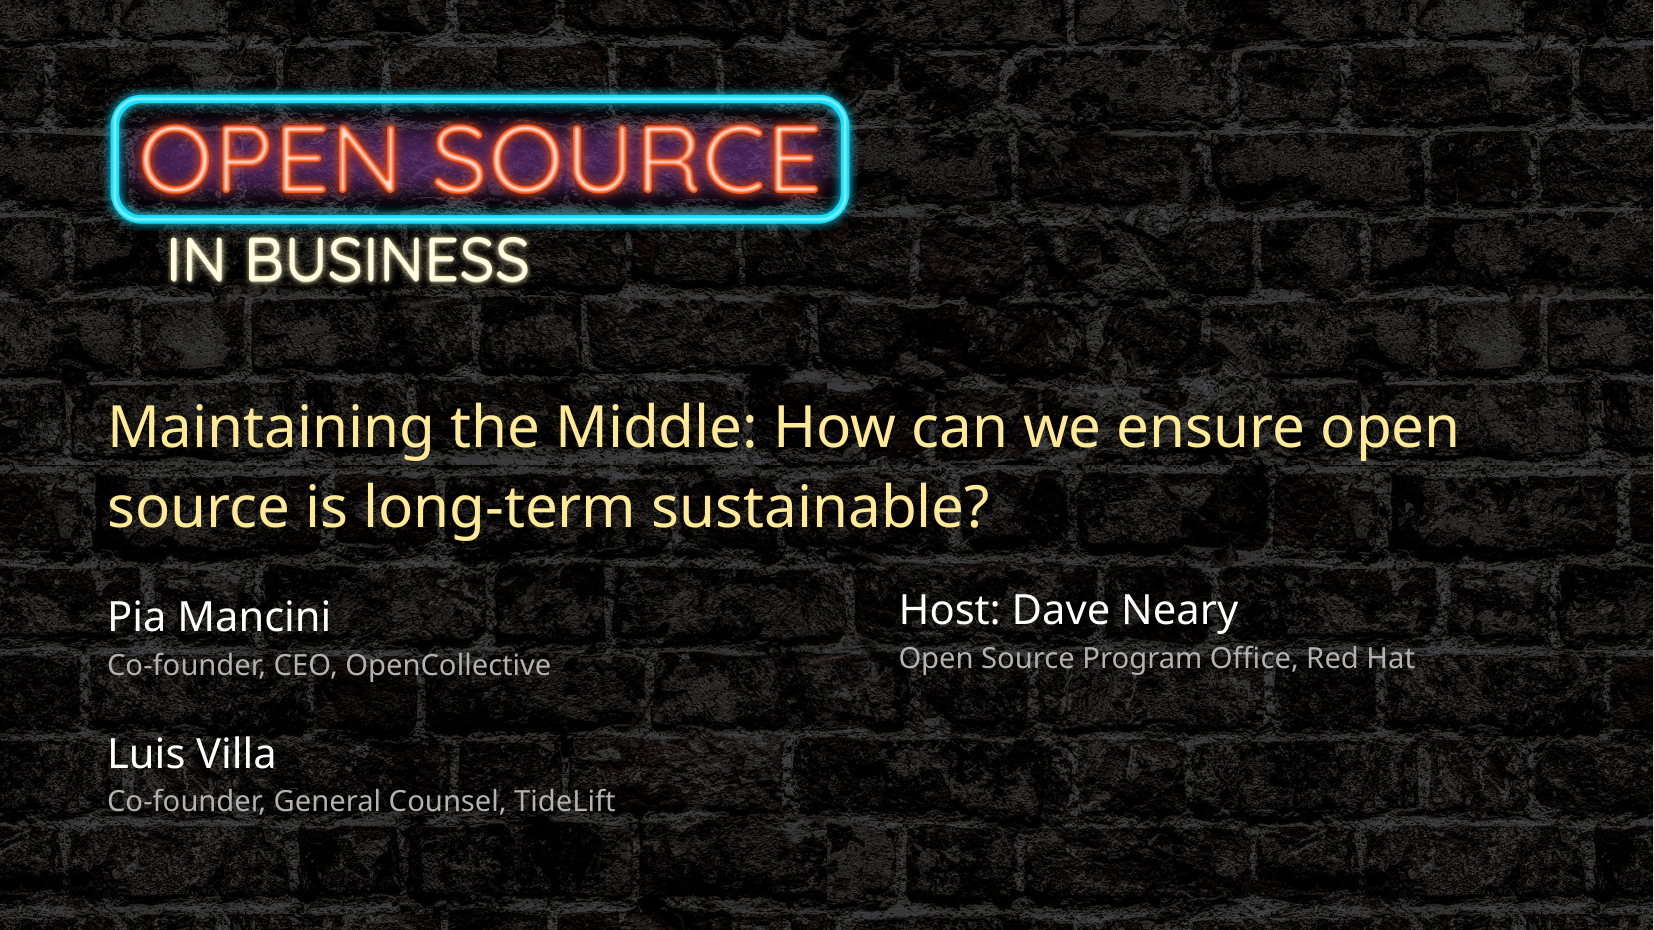

# Maintaining the Middle: How can we ensure open source is long-term sustainable?
Host: Dave Neary
Open Source Program Office, Red Hat
Pia Mancini
Co-founder, CEO, OpenCollective
Luis Villa
Co-founder, General Counsel, TideLift